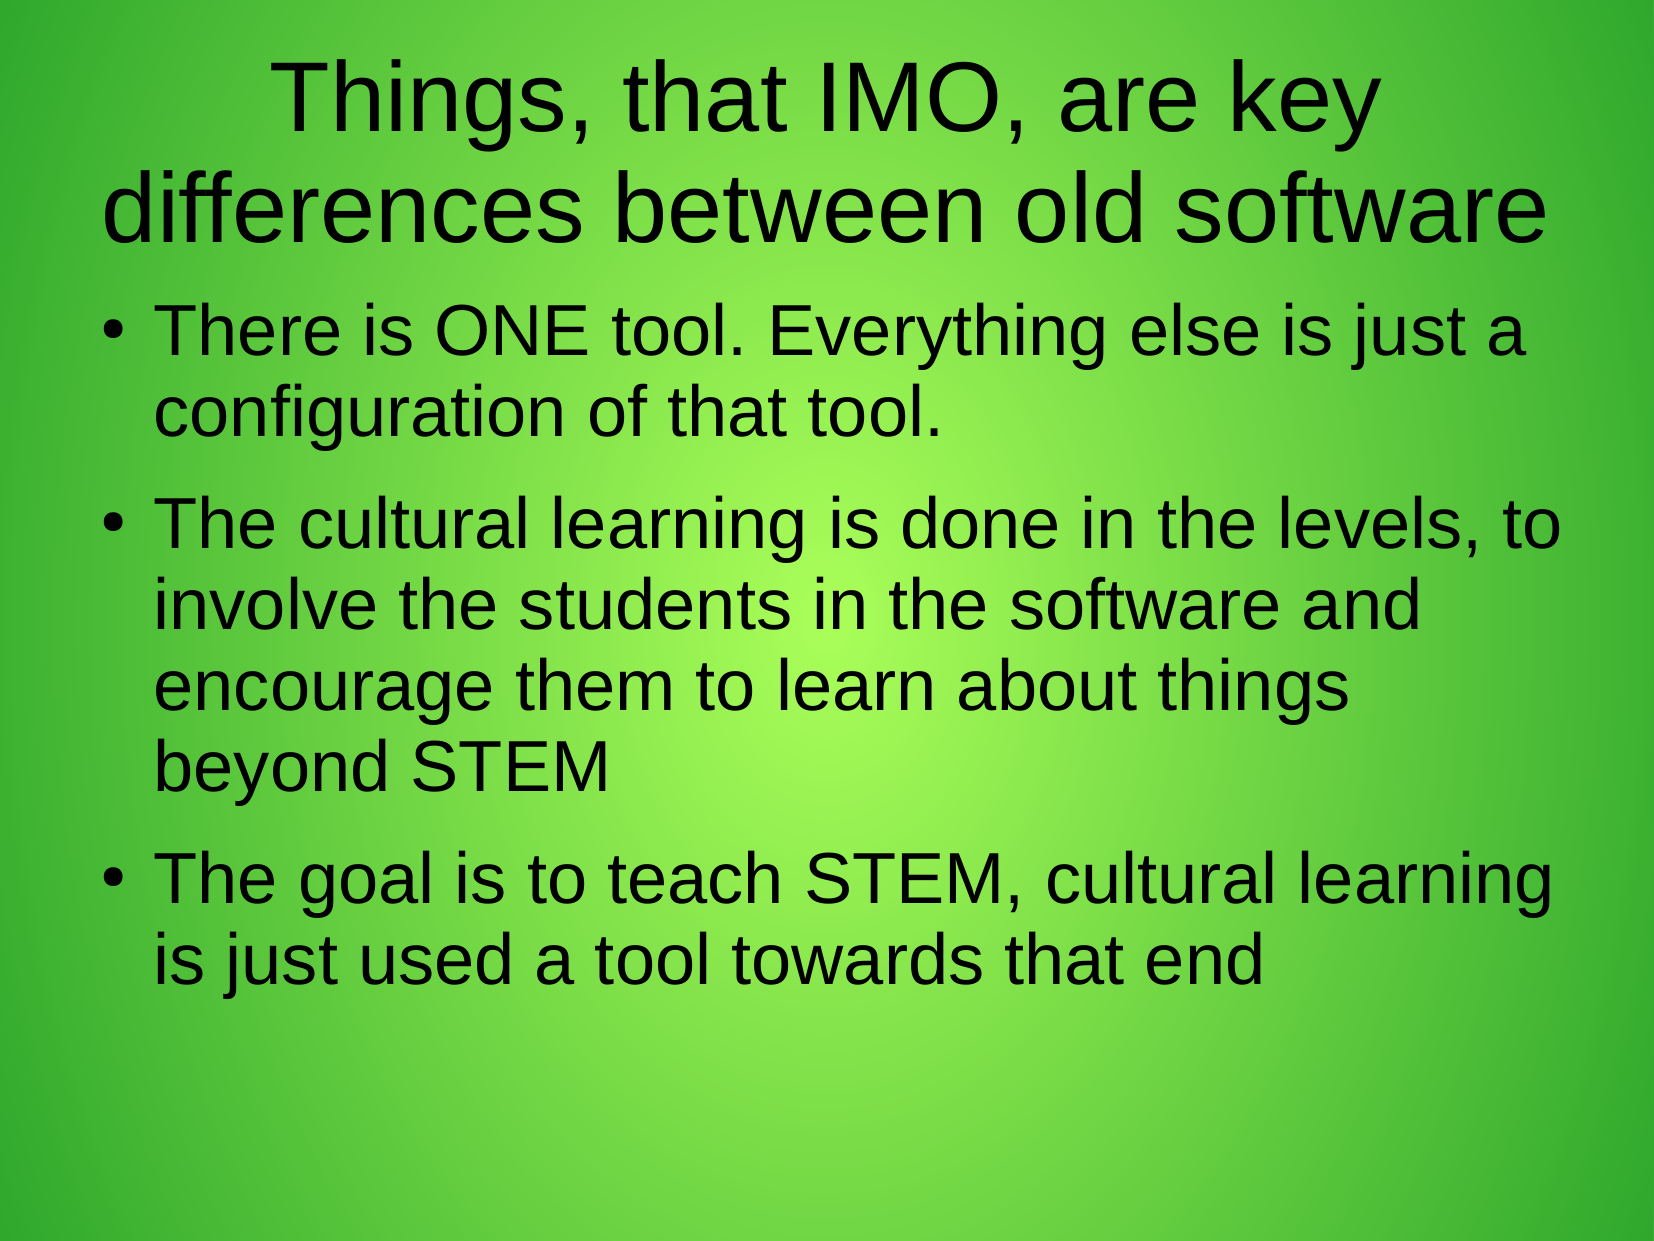

# Things, that IMO, are key differences between old software
There is ONE tool. Everything else is just a configuration of that tool.
The cultural learning is done in the levels, to involve the students in the software and encourage them to learn about things beyond STEM
The goal is to teach STEM, cultural learning is just used a tool towards that end